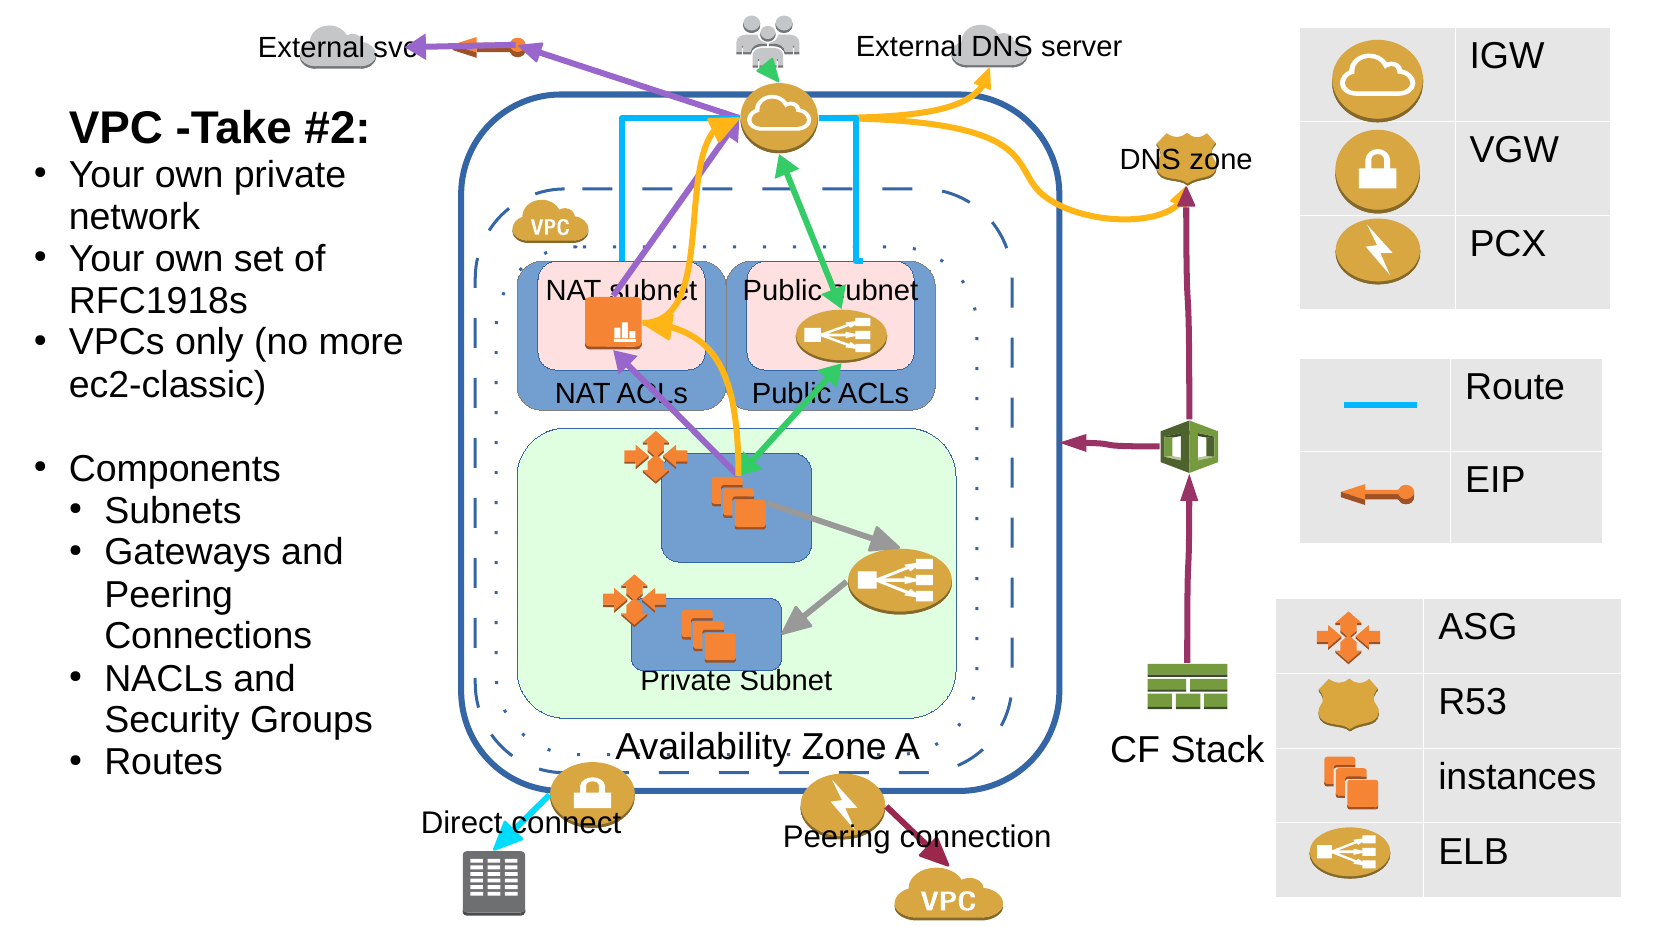

External svc
External DNS server
| | IGW |
| --- | --- |
| | VGW |
| | PCX |
VPC -Take #2:
Your own private network
Your own set of RFC1918s
VPCs only (no more ec2-classic)
Components
Subnets
Gateways and Peering Connections
NACLs and Security Groups
Routes
DNS zone
NAT ACLs
NAT subnet
Public ACLs
Public subnet
| | Route |
| --- | --- |
| | EIP |
Private Subnet
| | ASG |
| --- | --- |
| | R53 |
| | instances |
| | ELB |
CF Stack
Availability Zone A